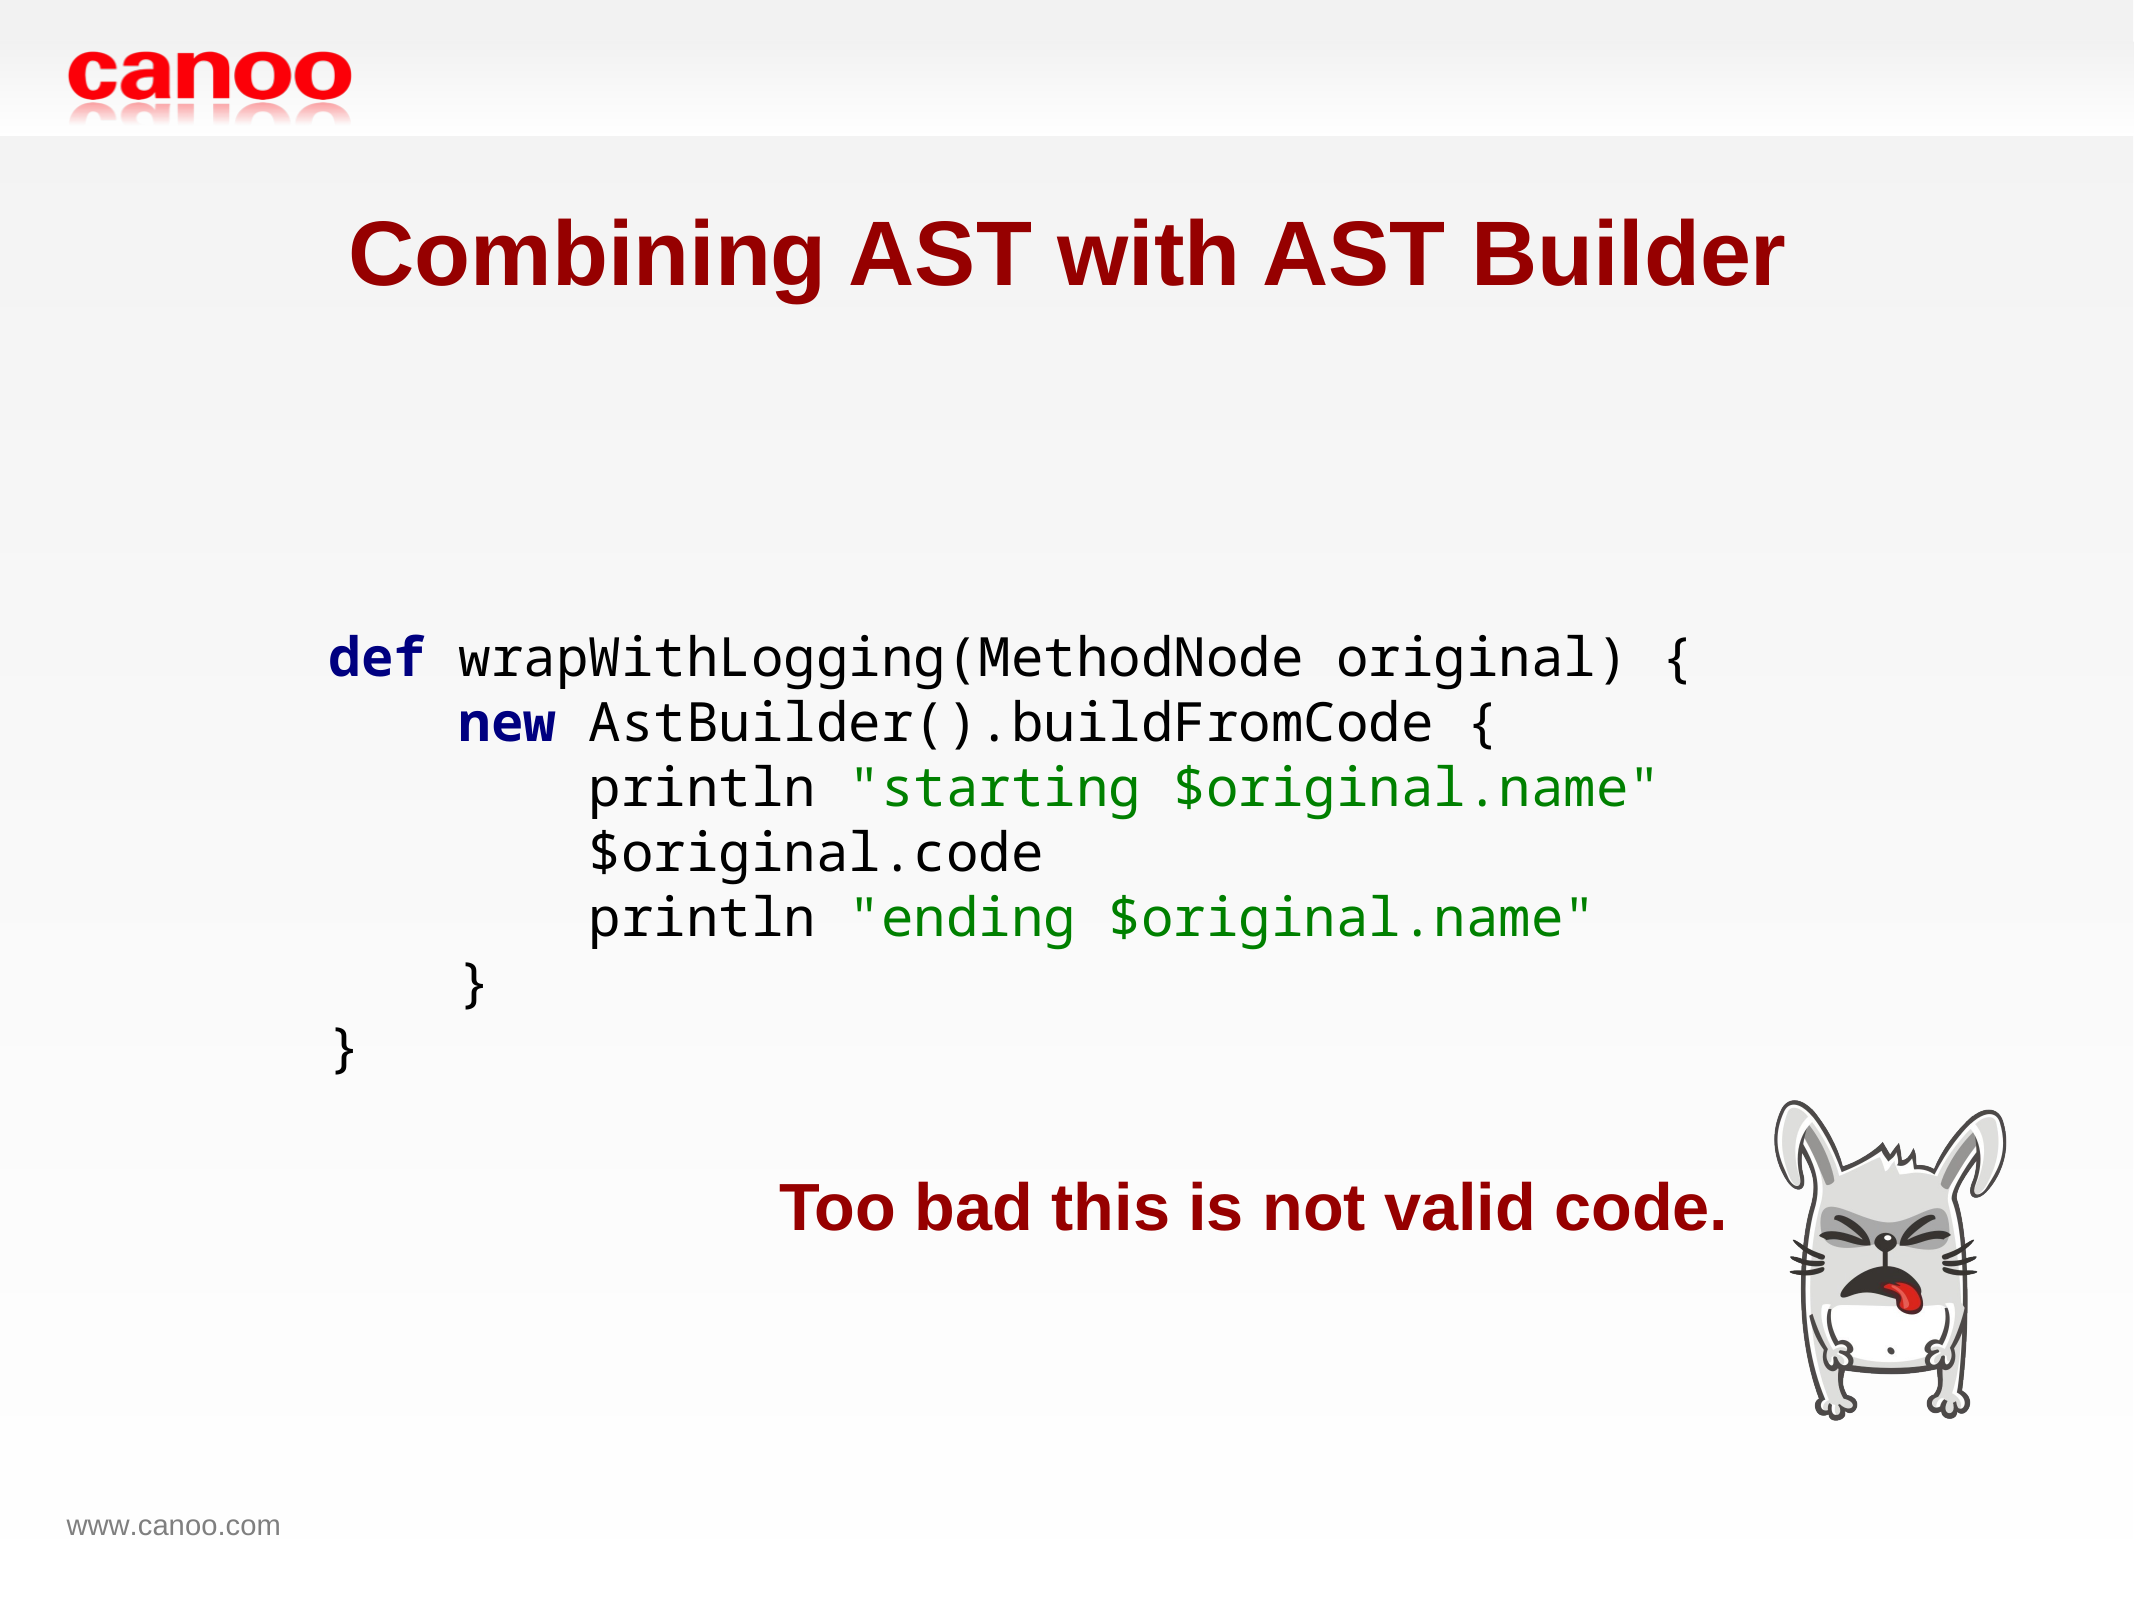

# Combining AST with AST Builder
def wrapWithLogging(MethodNode original) {
 new AstBuilder().buildFromCode {
 println "starting $original.name"
 $original.code
 println "ending $original.name"
 }
}
Too bad this is not valid code.